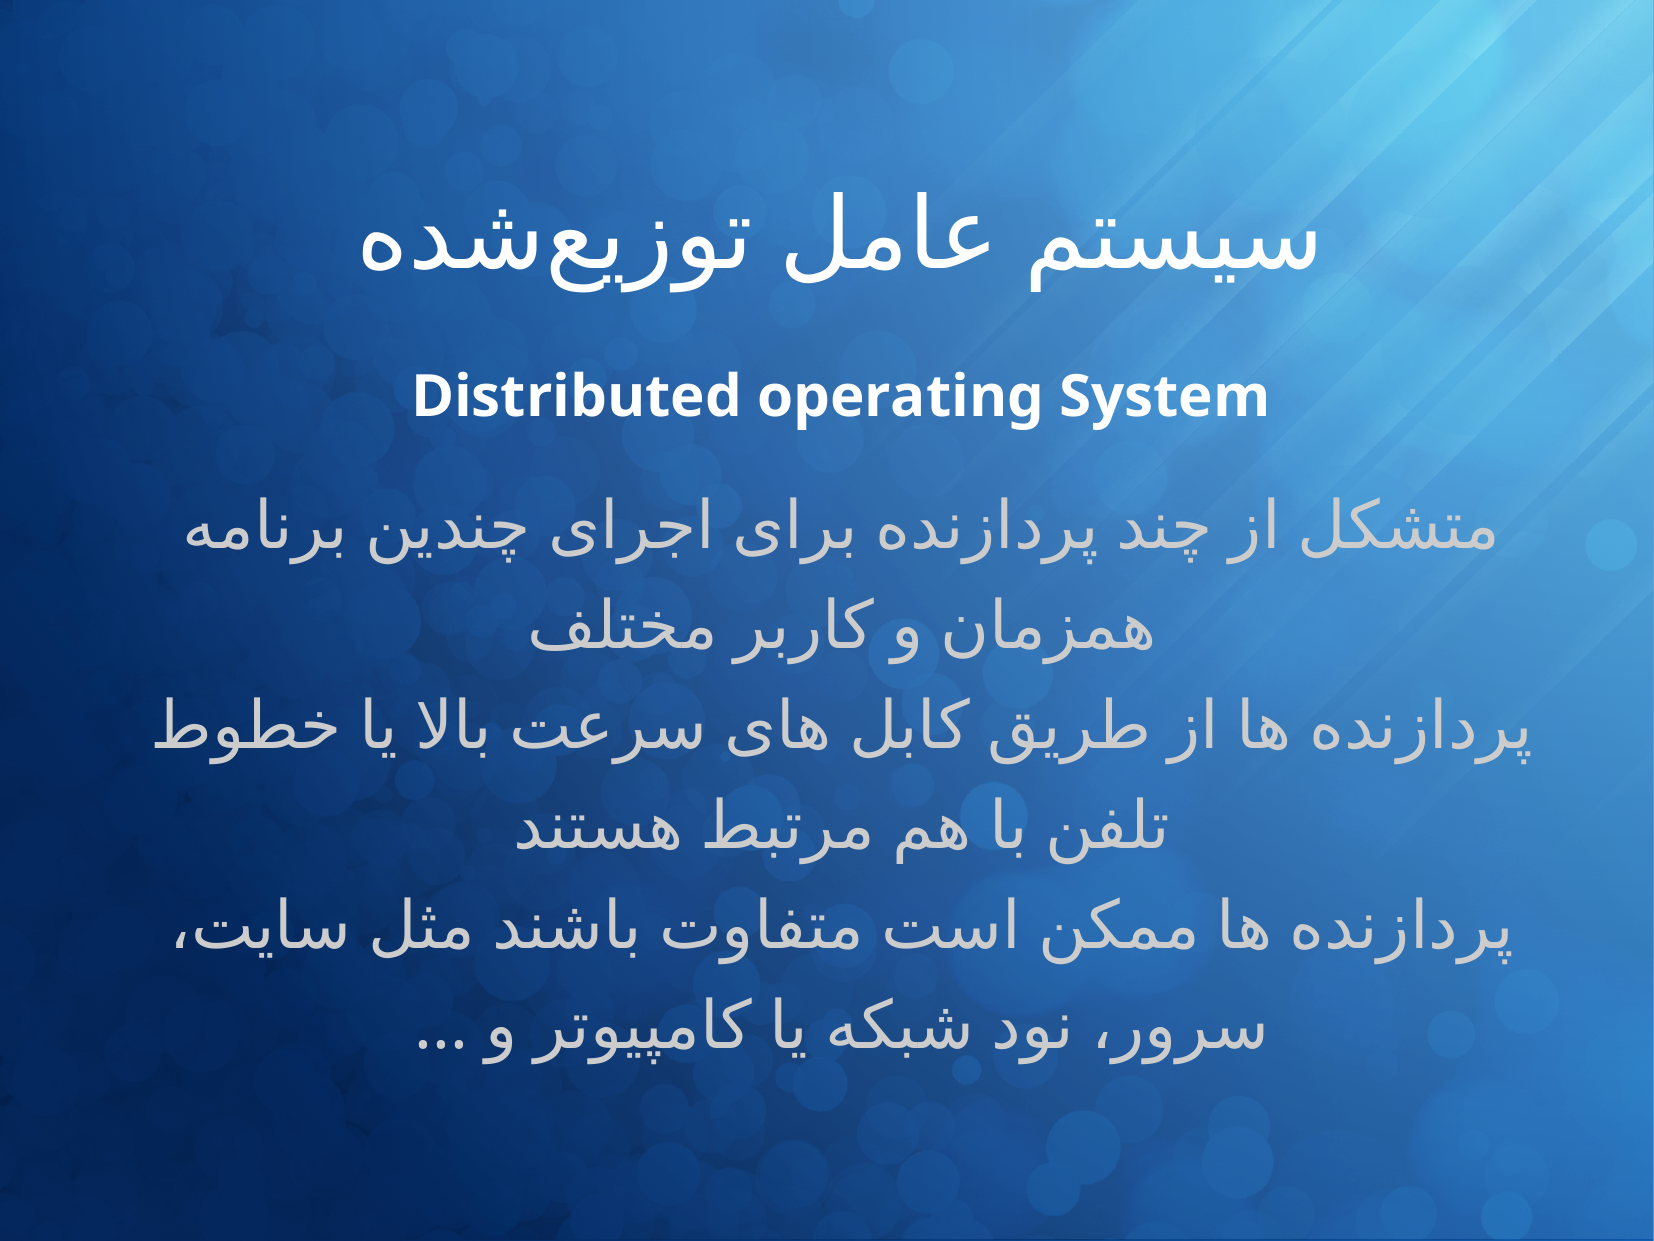

سیستم عامل توزیع‌شده
Distributed operating System
# متشکل از چند پردازنده برای اجرای چندین برنامه همزمان و کاربر مختلف
پردازنده ها از طریق کابل های سرعت بالا یا خطوط تلفن با هم مرتبط هستند
پردازنده ها ممکن است متفاوت باشند مثل سایت، سرور، نود شبکه یا کامپیوتر و ...